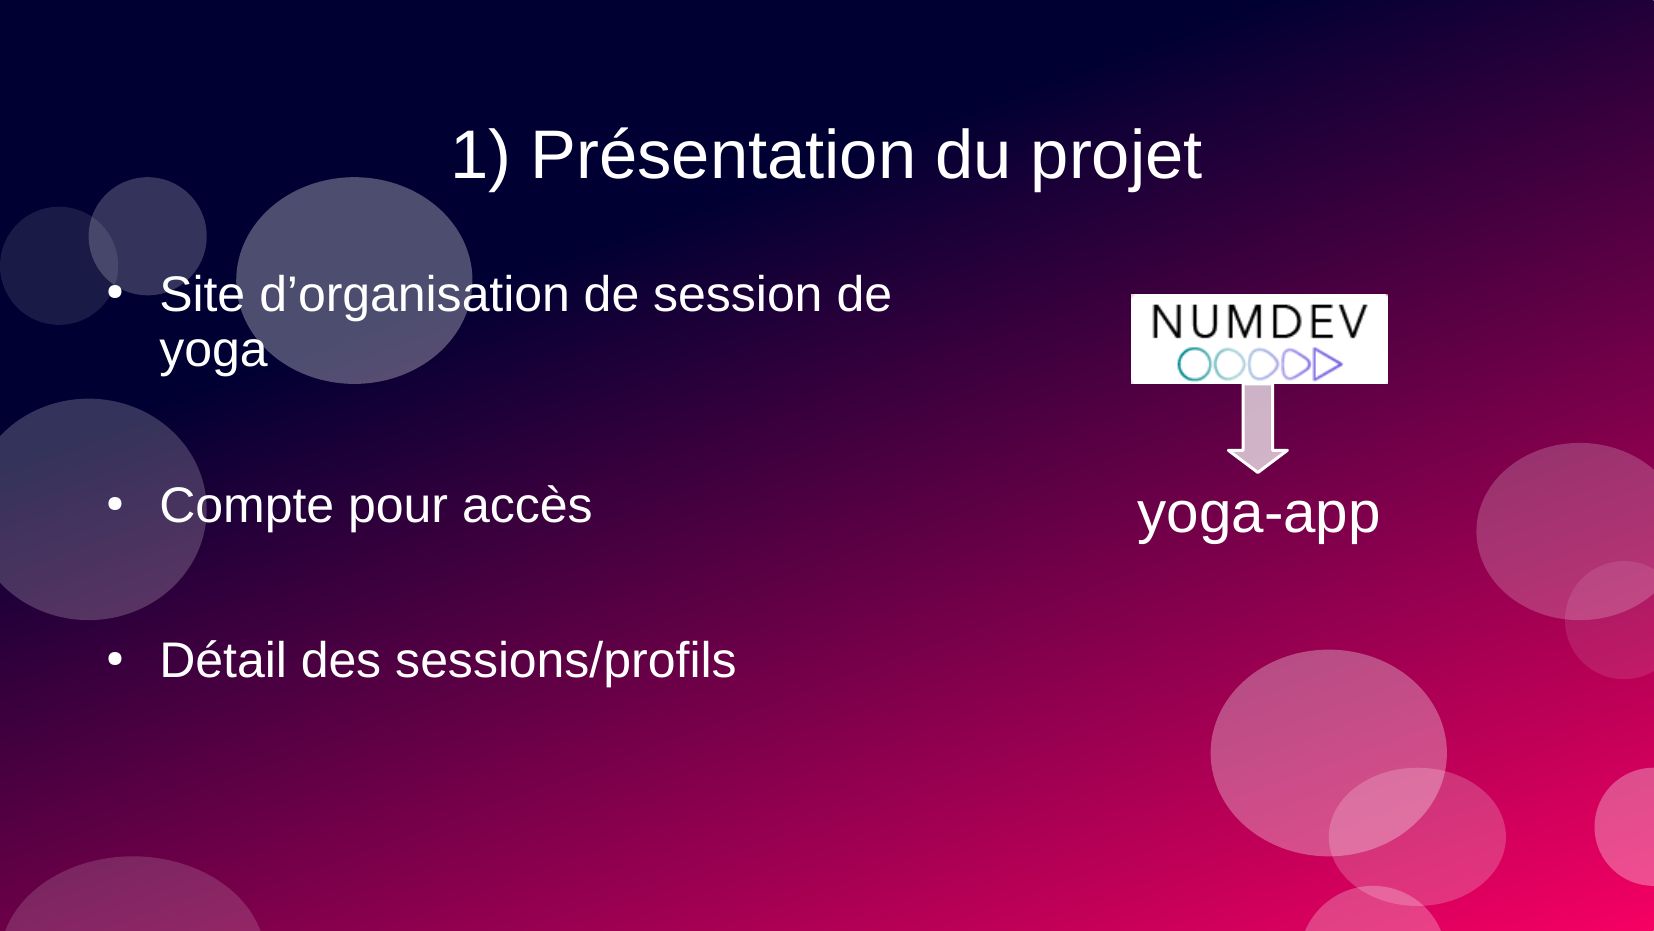

# 1) Présentation du projet
Site d’organisation de session de yoga
Compte pour accès
Détail des sessions/profils
yoga-app